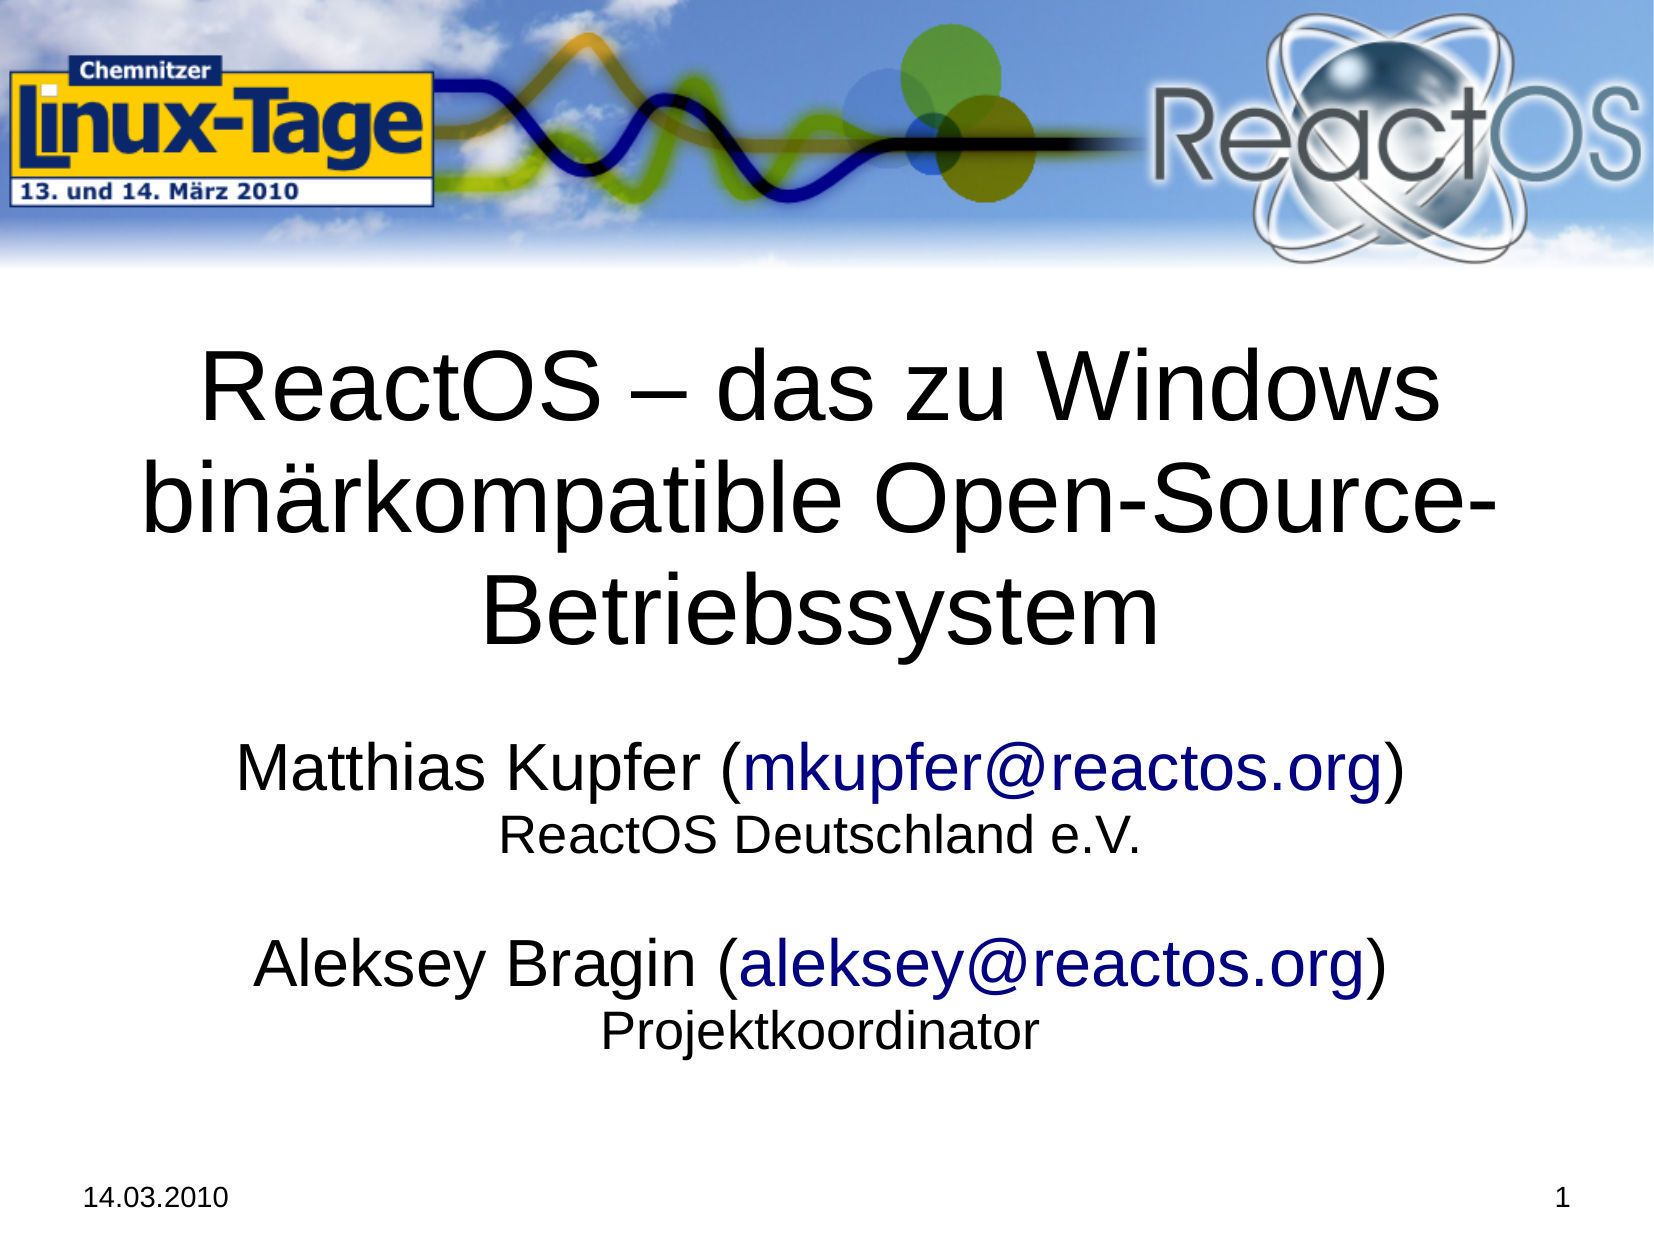

# ReactOS – das zu Windows binärkompatible Open-Source-Betriebssystem
Matthias Kupfer (mkupfer@reactos.org)
ReactOS Deutschland e.V.
Aleksey Bragin (aleksey@reactos.org)
Projektkoordinator
14.03.2010
1